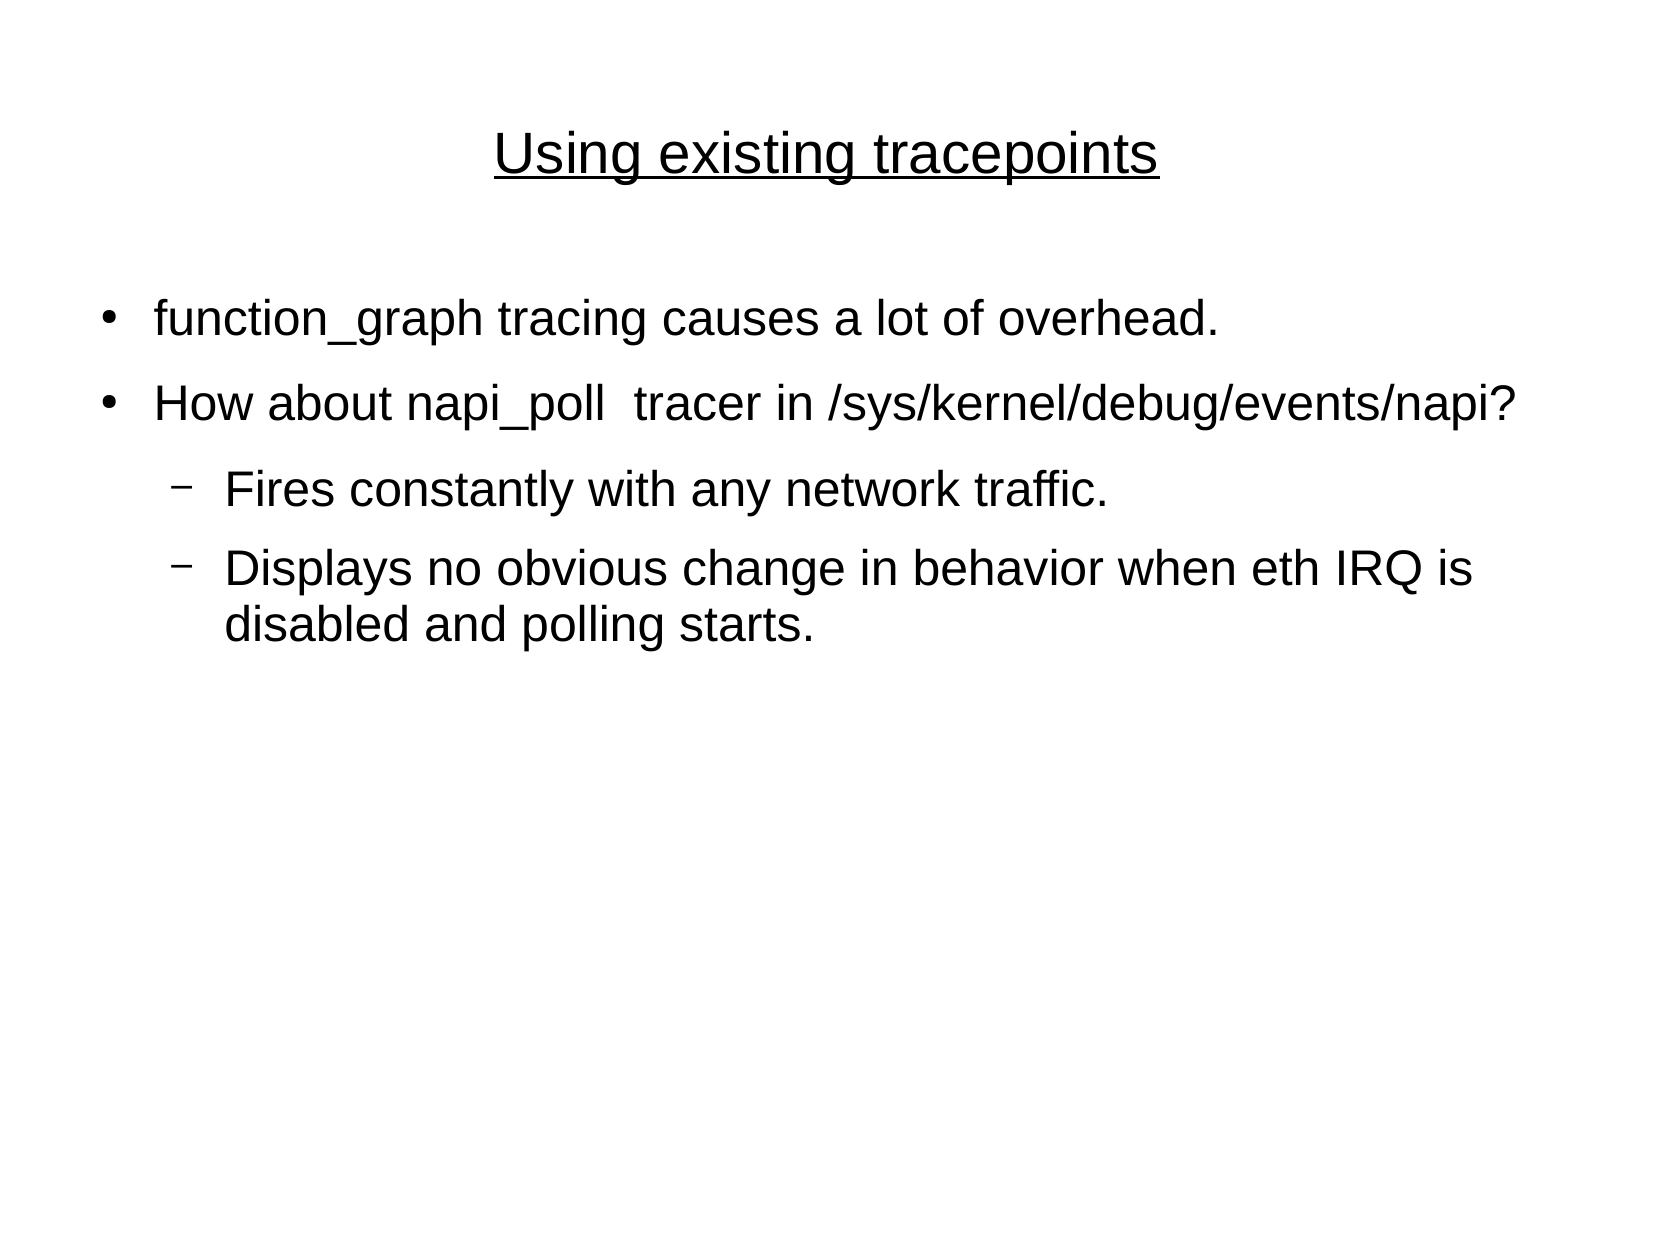

# Using existing tracepoints
function_graph tracing causes a lot of overhead.
How about napi_poll tracer in /sys/kernel/debug/events/napi?
Fires constantly with any network traffic.
Displays no obvious change in behavior when eth IRQ is disabled and polling starts.